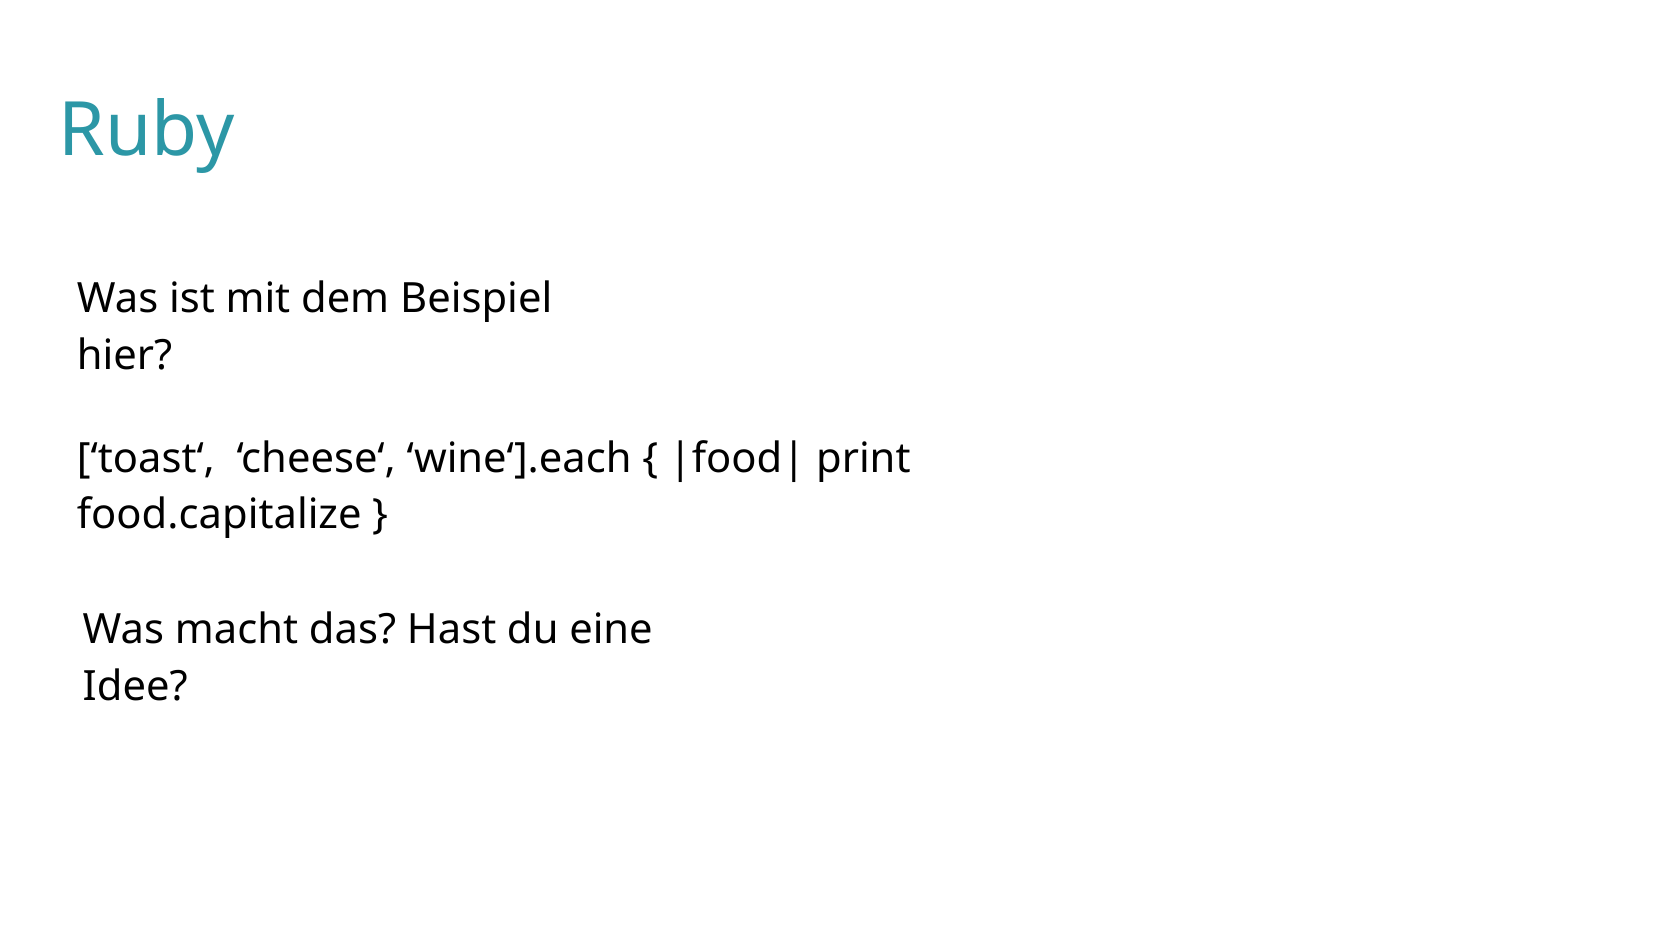

# Ruby
Was ist mit dem Beispiel hier?
[‘toast‘, ‘cheese‘, ‘wine‘].each { |food| print food.capitalize }
Was macht das? Hast du eine Idee?